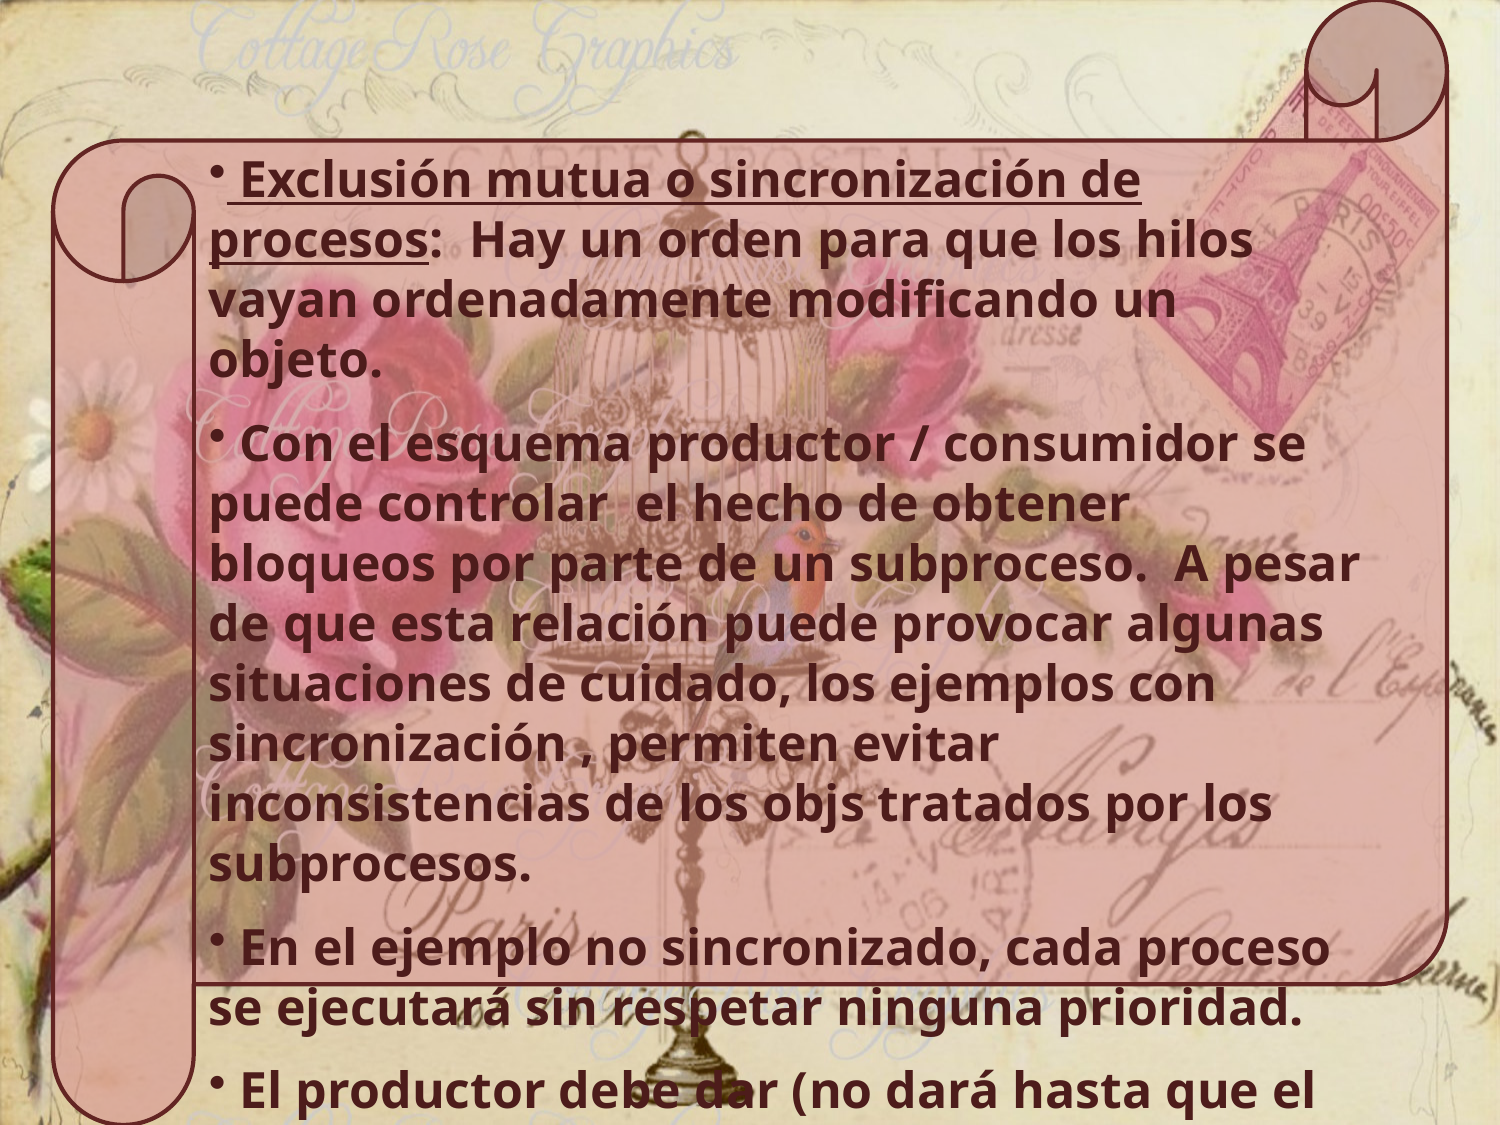

Exclusión mutua o sincronización de procesos: Hay un orden para que los hilos vayan ordenadamente modificando un objeto.
 Con el esquema productor / consumidor se puede controlar el hecho de obtener bloqueos por parte de un subproceso. A pesar de que esta relación puede provocar algunas situaciones de cuidado, los ejemplos con sincronización , permiten evitar inconsistencias de los objs tratados por los subprocesos.
 En el ejemplo no sincronizado, cada proceso se ejecutará sin respetar ninguna prioridad.
 El productor debe dar (no dará hasta que el consumidor esté listo para recibir y no tenga nada pendiente por recibir), y el consumidor recibe (siempre esperará a recibir).
#